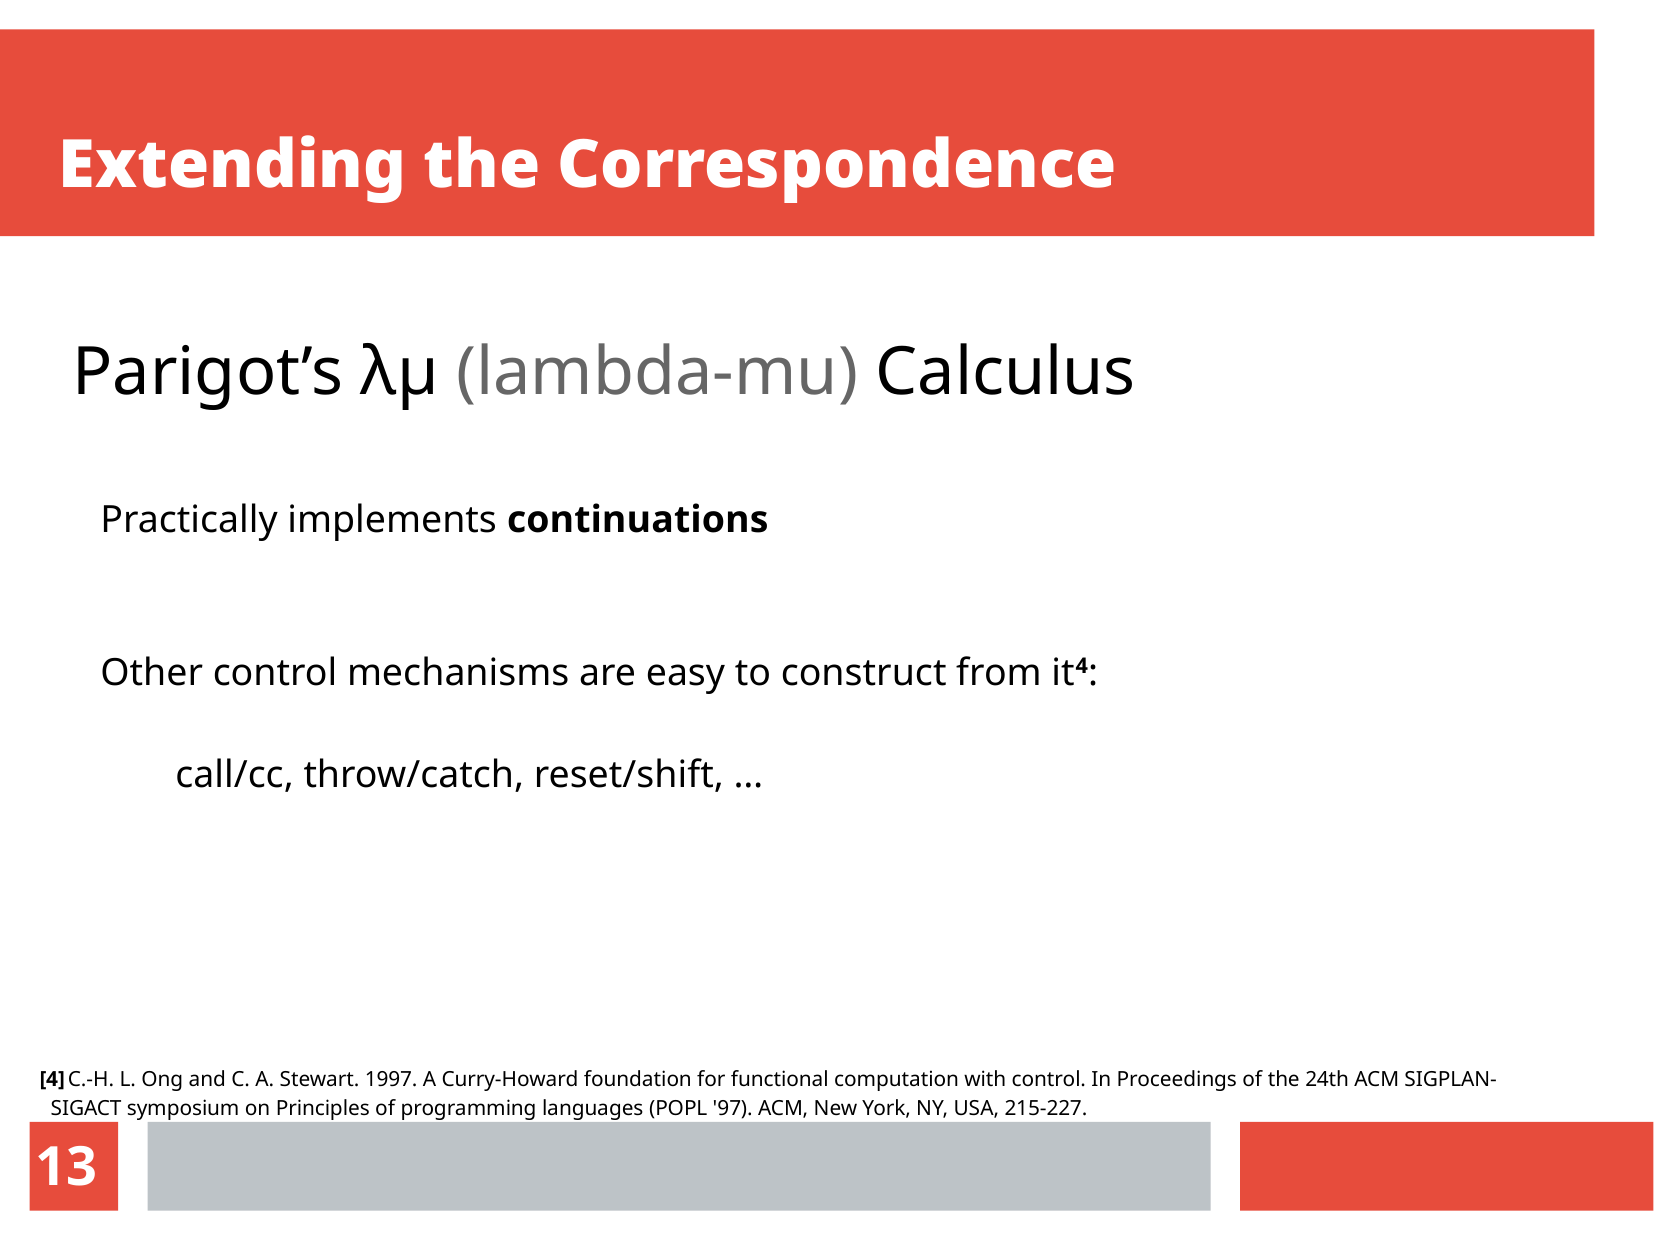

# Extending the Correspondence
Parigot’s λμ (lambda-mu) Calculus
Practically implements continuations
Other control mechanisms are easy to construct from it4:
	call/cc, throw/catch, reset/shift, …
[4] C.-H. L. Ong and C. A. Stewart. 1997. A Curry-Howard foundation for functional computation with control. In Proceedings of the 24th ACM SIGPLAN-
 SIGACT symposium on Principles of programming languages (POPL '97). ACM, New York, NY, USA, 215-227.
13
52